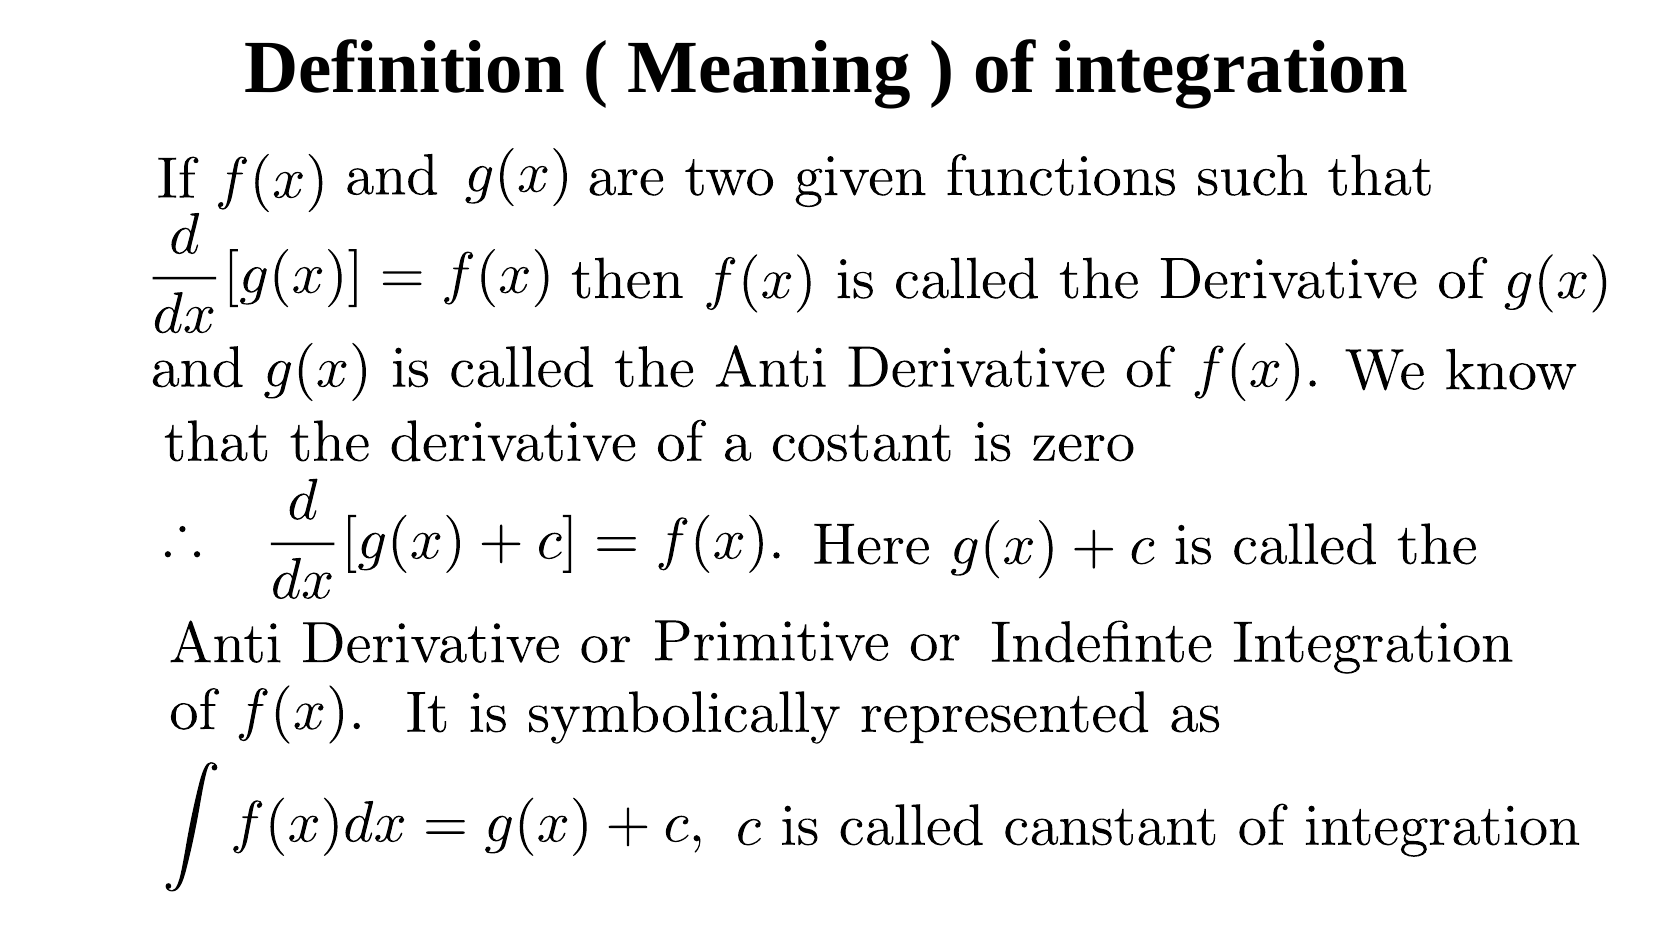

# Definition ( Meaning ) of integration